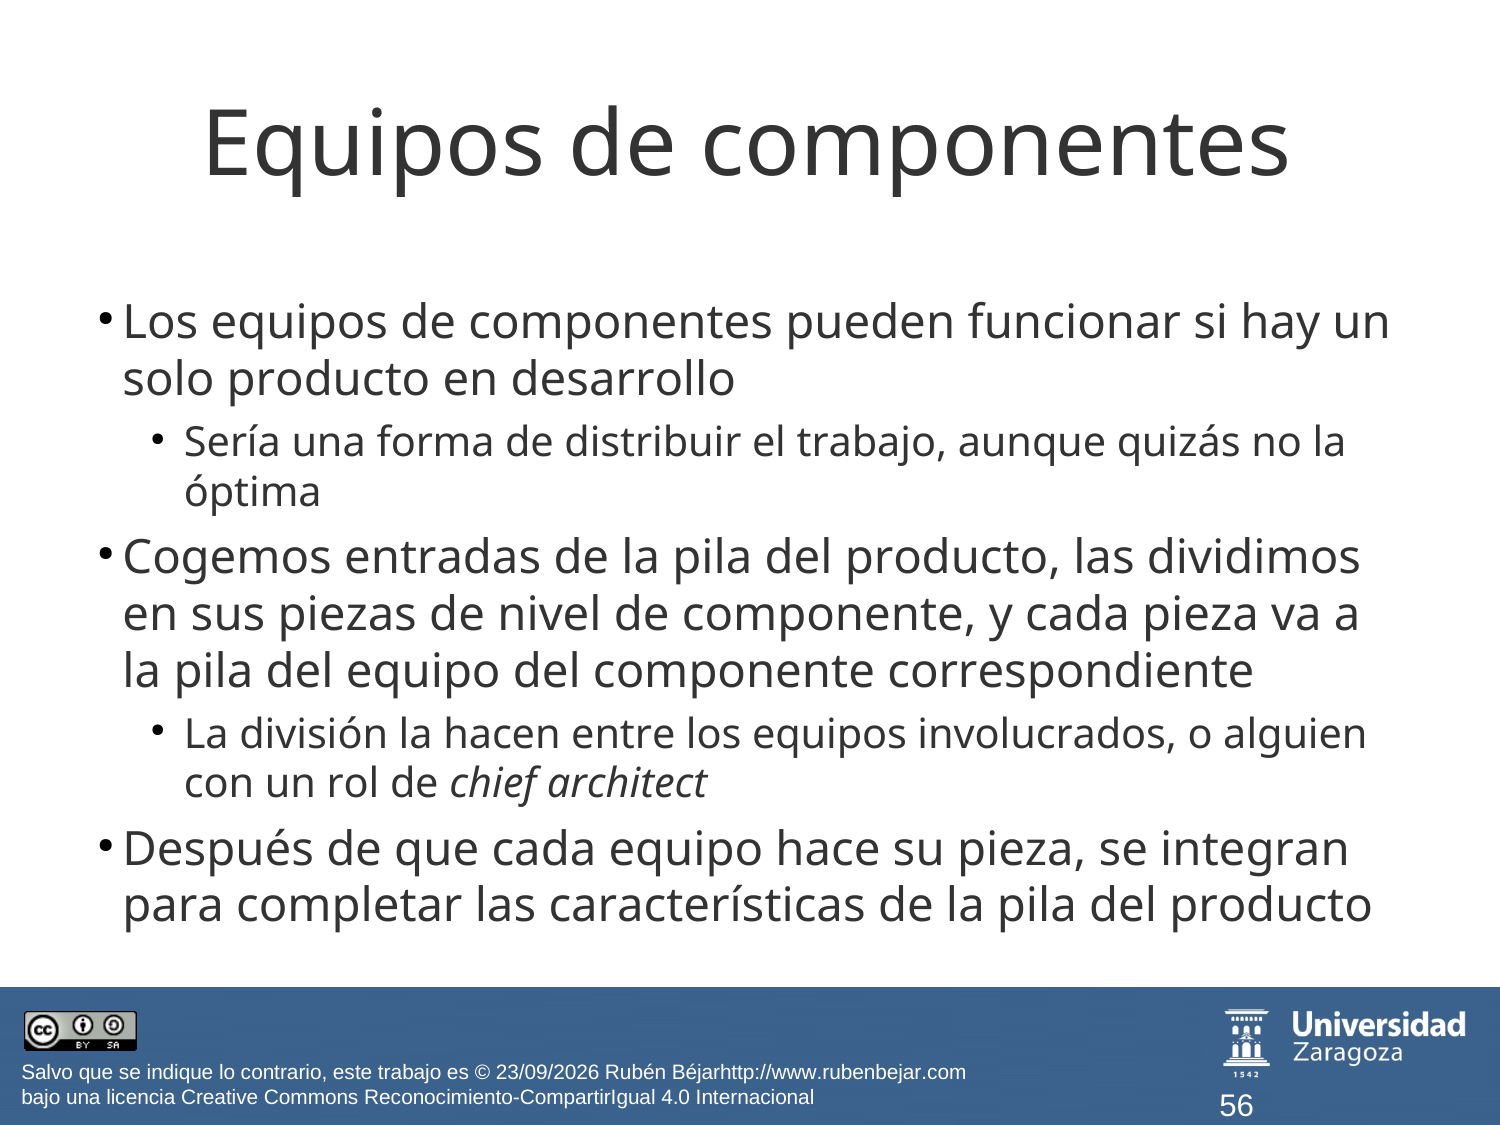

# Equipos de componentes
Los equipos de componentes pueden funcionar si hay un solo producto en desarrollo
Sería una forma de distribuir el trabajo, aunque quizás no la óptima
Cogemos entradas de la pila del producto, las dividimos en sus piezas de nivel de componente, y cada pieza va a la pila del equipo del componente correspondiente
La división la hacen entre los equipos involucrados, o alguien con un rol de chief architect
Después de que cada equipo hace su pieza, se integran para completar las características de la pila del producto